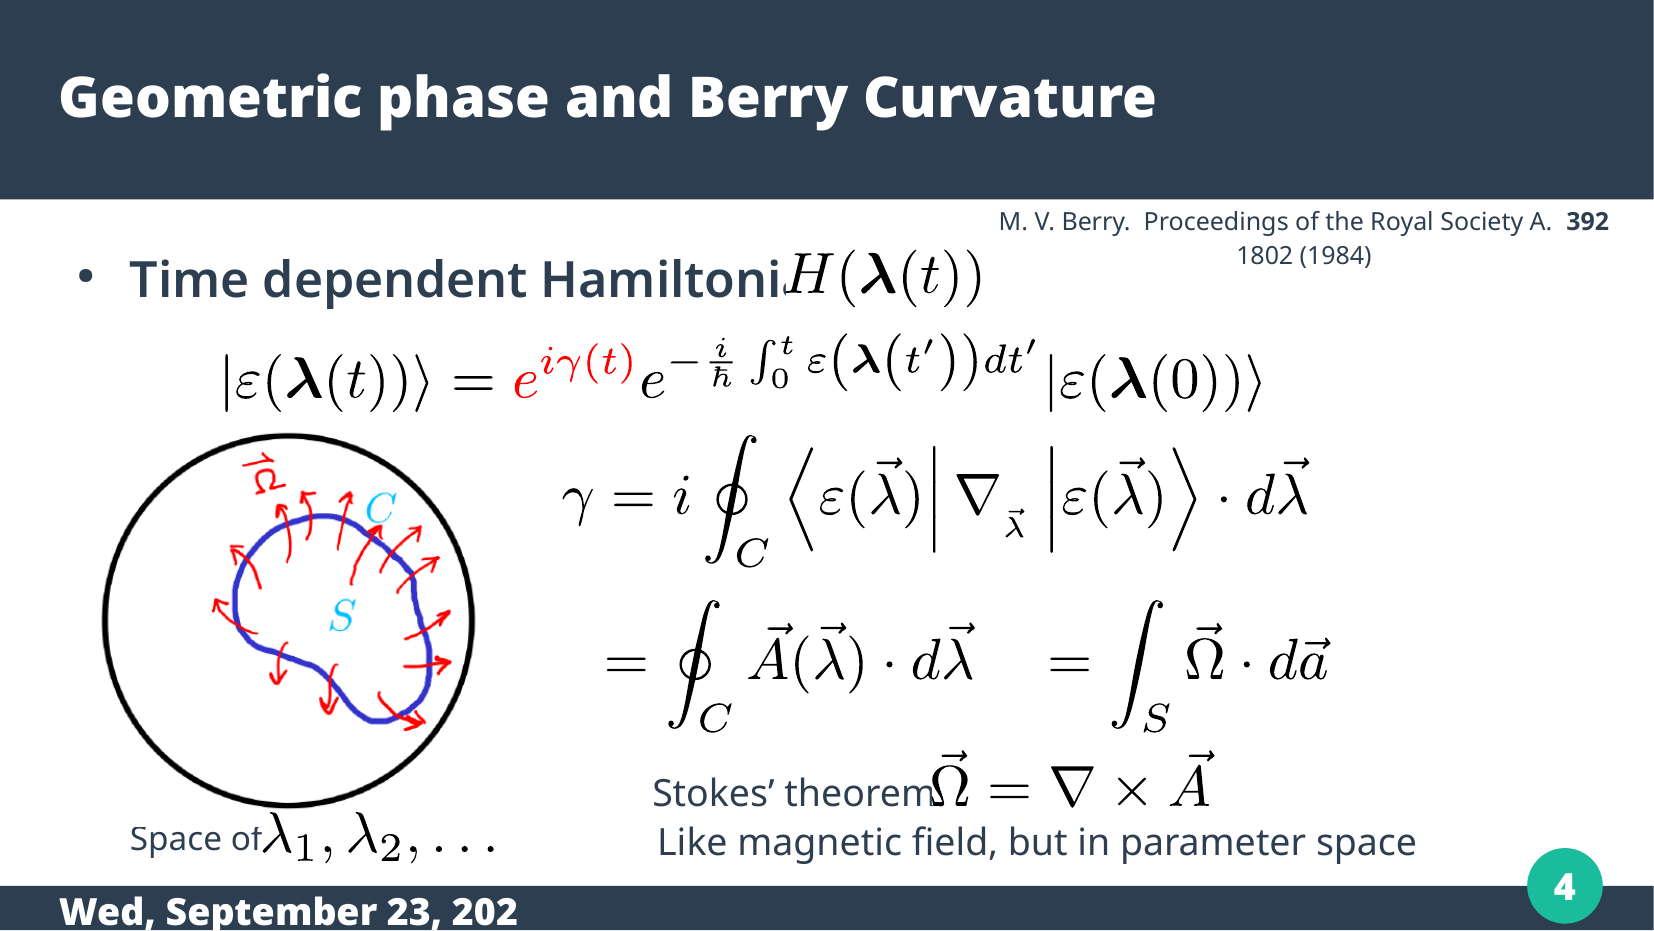

# Geometric phase and Berry Curvature
M. V. Berry. Proceedings of the Royal Society A. 392 1802 (1984)
Time dependent Hamiltonian
Space of
Stokes’ theorem:
Like magnetic field, but in parameter space